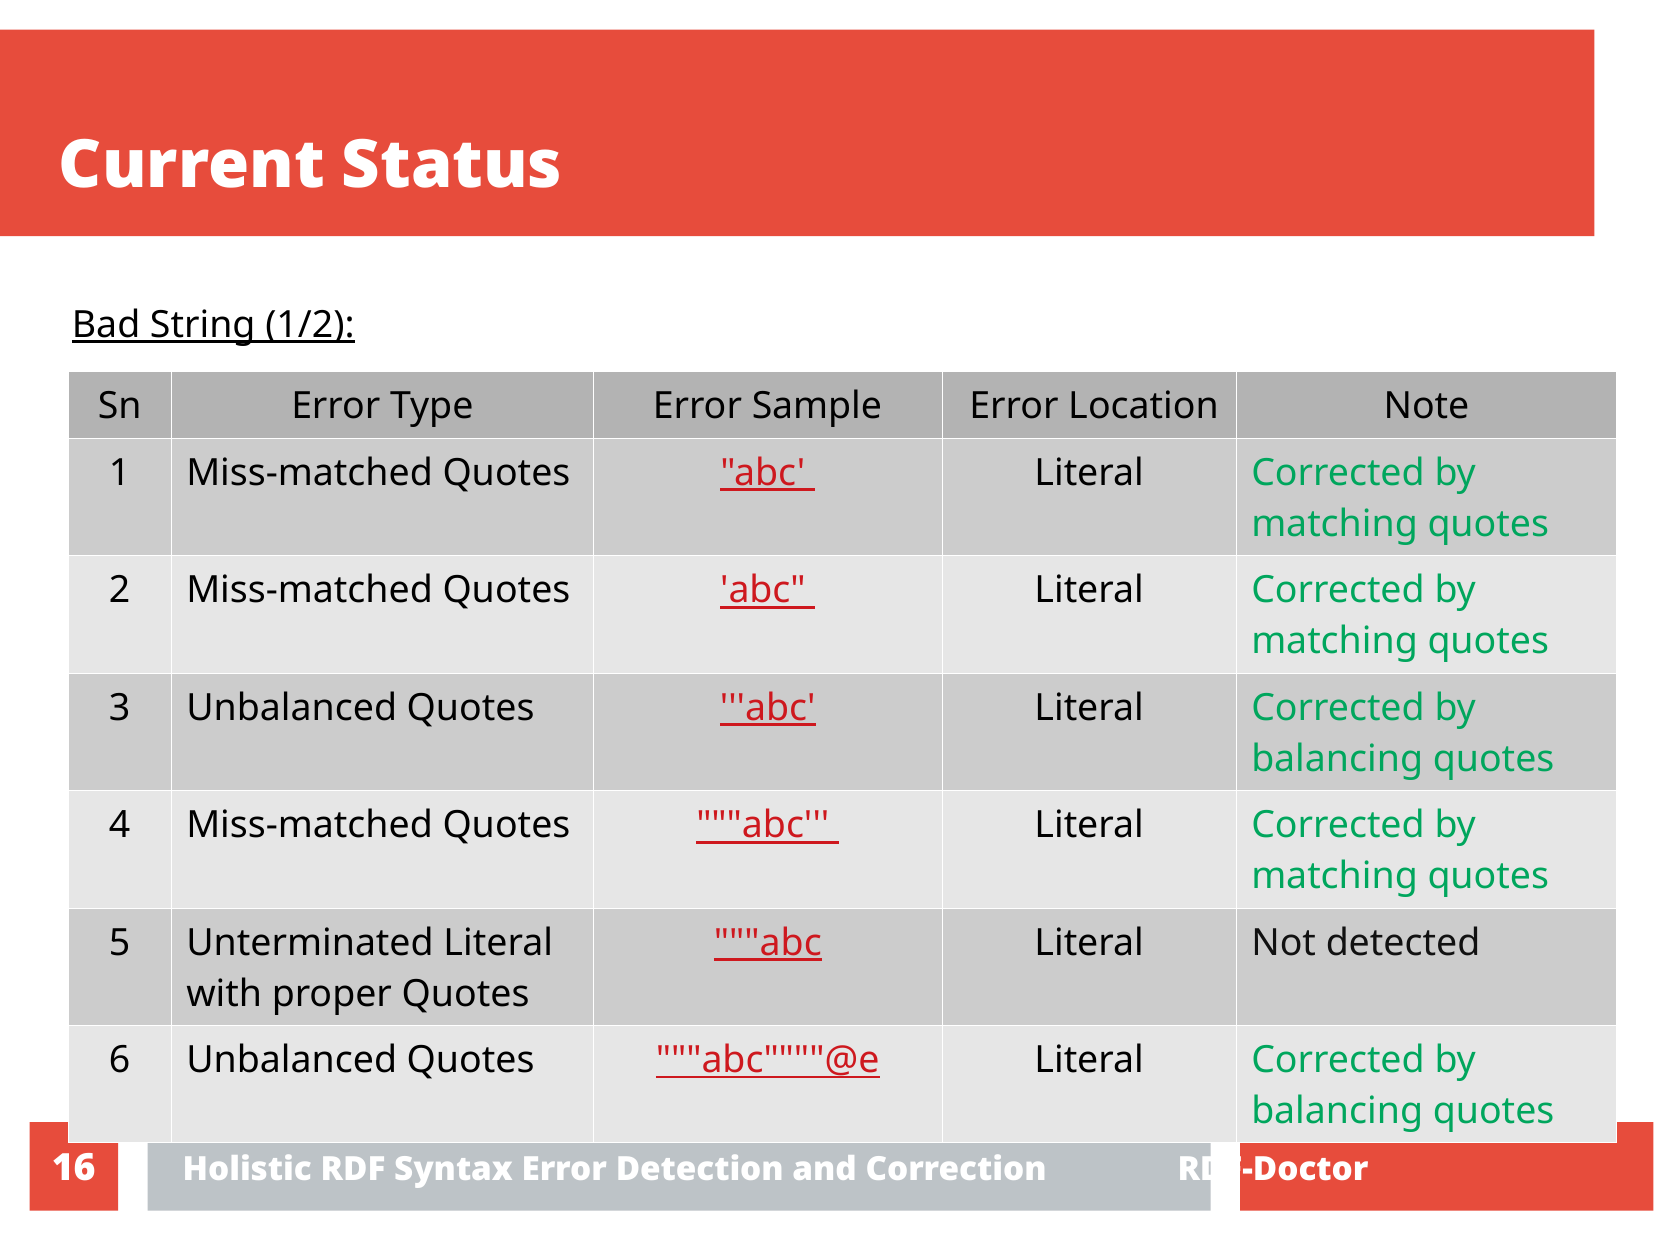

# Current Status
Bad String (1/2):
| Sn | Error Type | Error Sample | Error Location | Note |
| --- | --- | --- | --- | --- |
| 1 | Miss-matched Quotes | "abc' | Literal | Corrected by matching quotes |
| 2 | Miss-matched Quotes | 'abc" | Literal | Corrected by matching quotes |
| 3 | Unbalanced Quotes | '''abc' | Literal | Corrected by balancing quotes |
| 4 | Miss-matched Quotes | """abc''' | Literal | Corrected by matching quotes |
| 5 | Unterminated Literal with proper Quotes | """abc | Literal | Not detected |
| 6 | Unbalanced Quotes | """abc""""@e | Literal | Corrected by balancing quotes |
16
Holistic RDF Syntax Error Detection and Correction RDF-Doctor